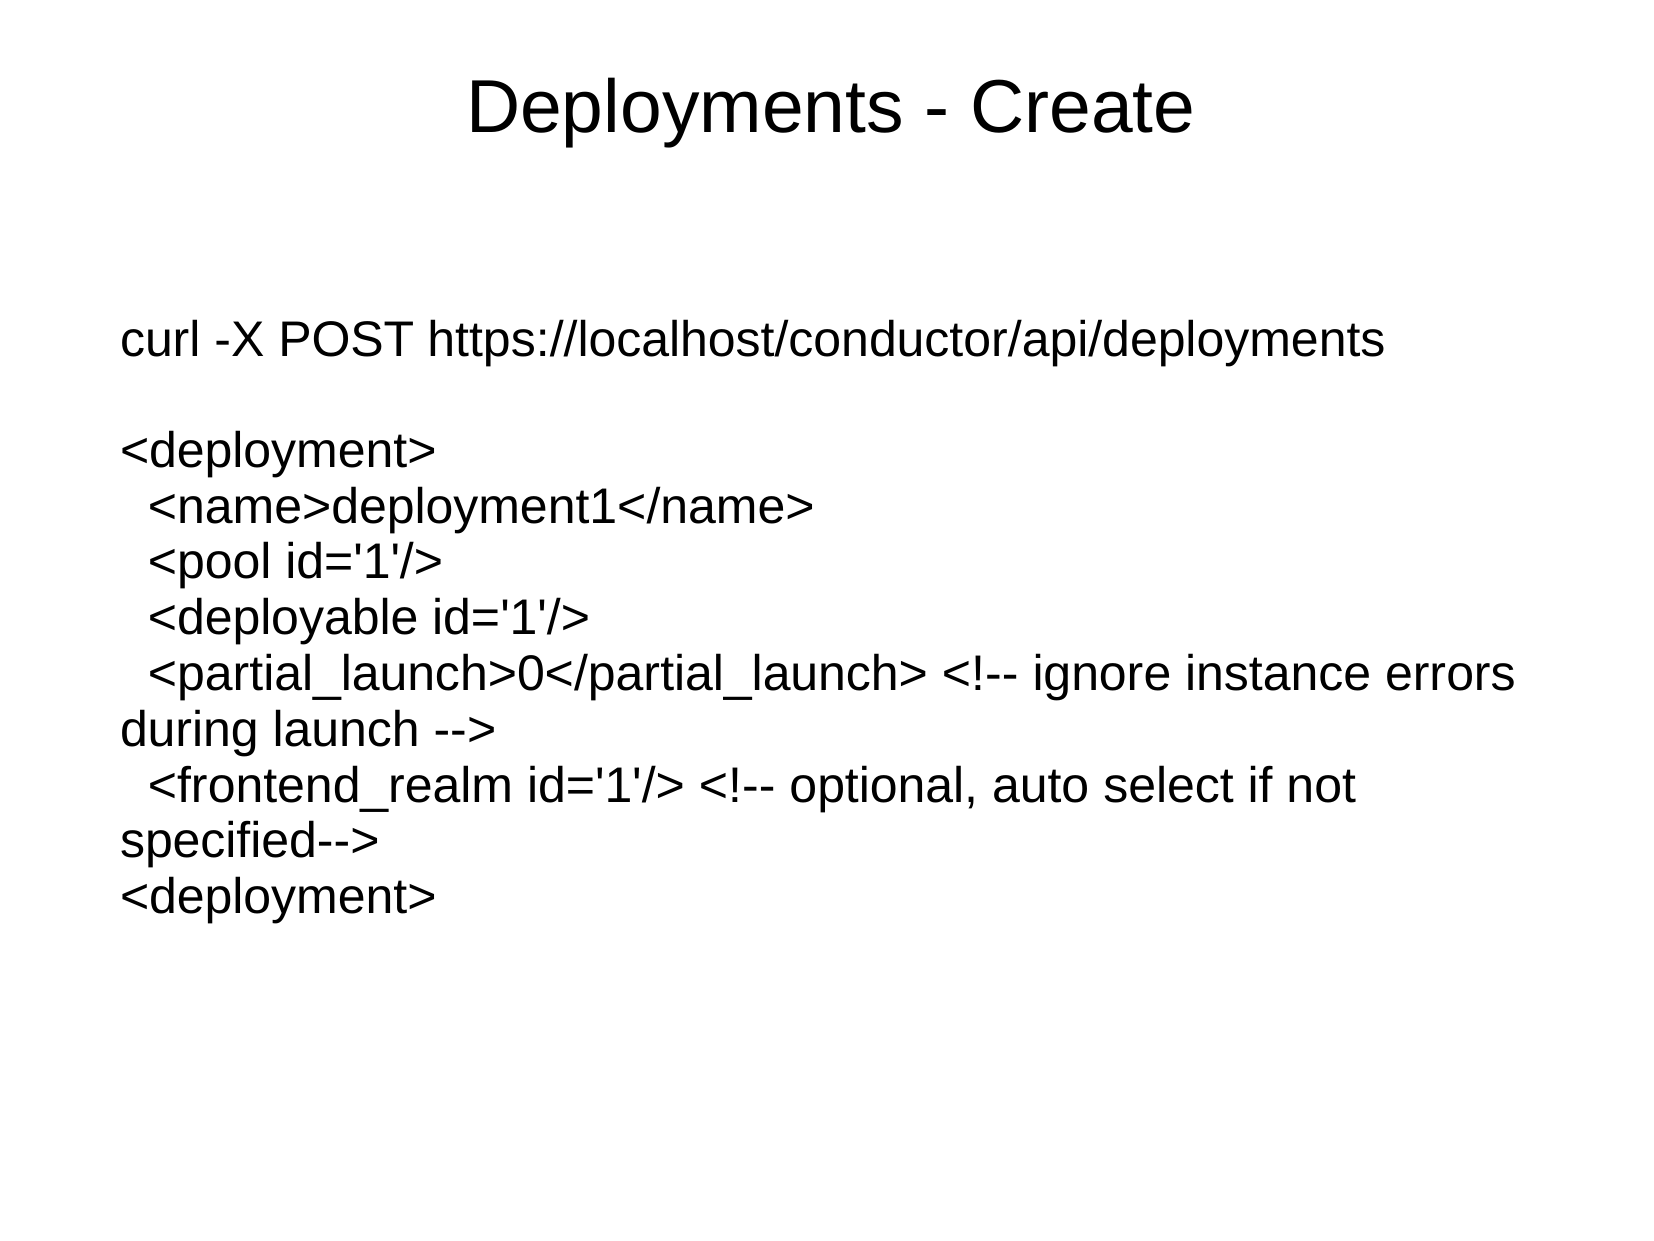

# Deployments - Create
curl -X POST https://localhost/conductor/api/deployments
<deployment>
 <name>deployment1</name>
 <pool id='1'/>
 <deployable id='1'/>
 <partial_launch>0</partial_launch> <!-- ignore instance errors during launch -->
 <frontend_realm id='1'/> <!-- optional, auto select if not specified-->
<deployment>